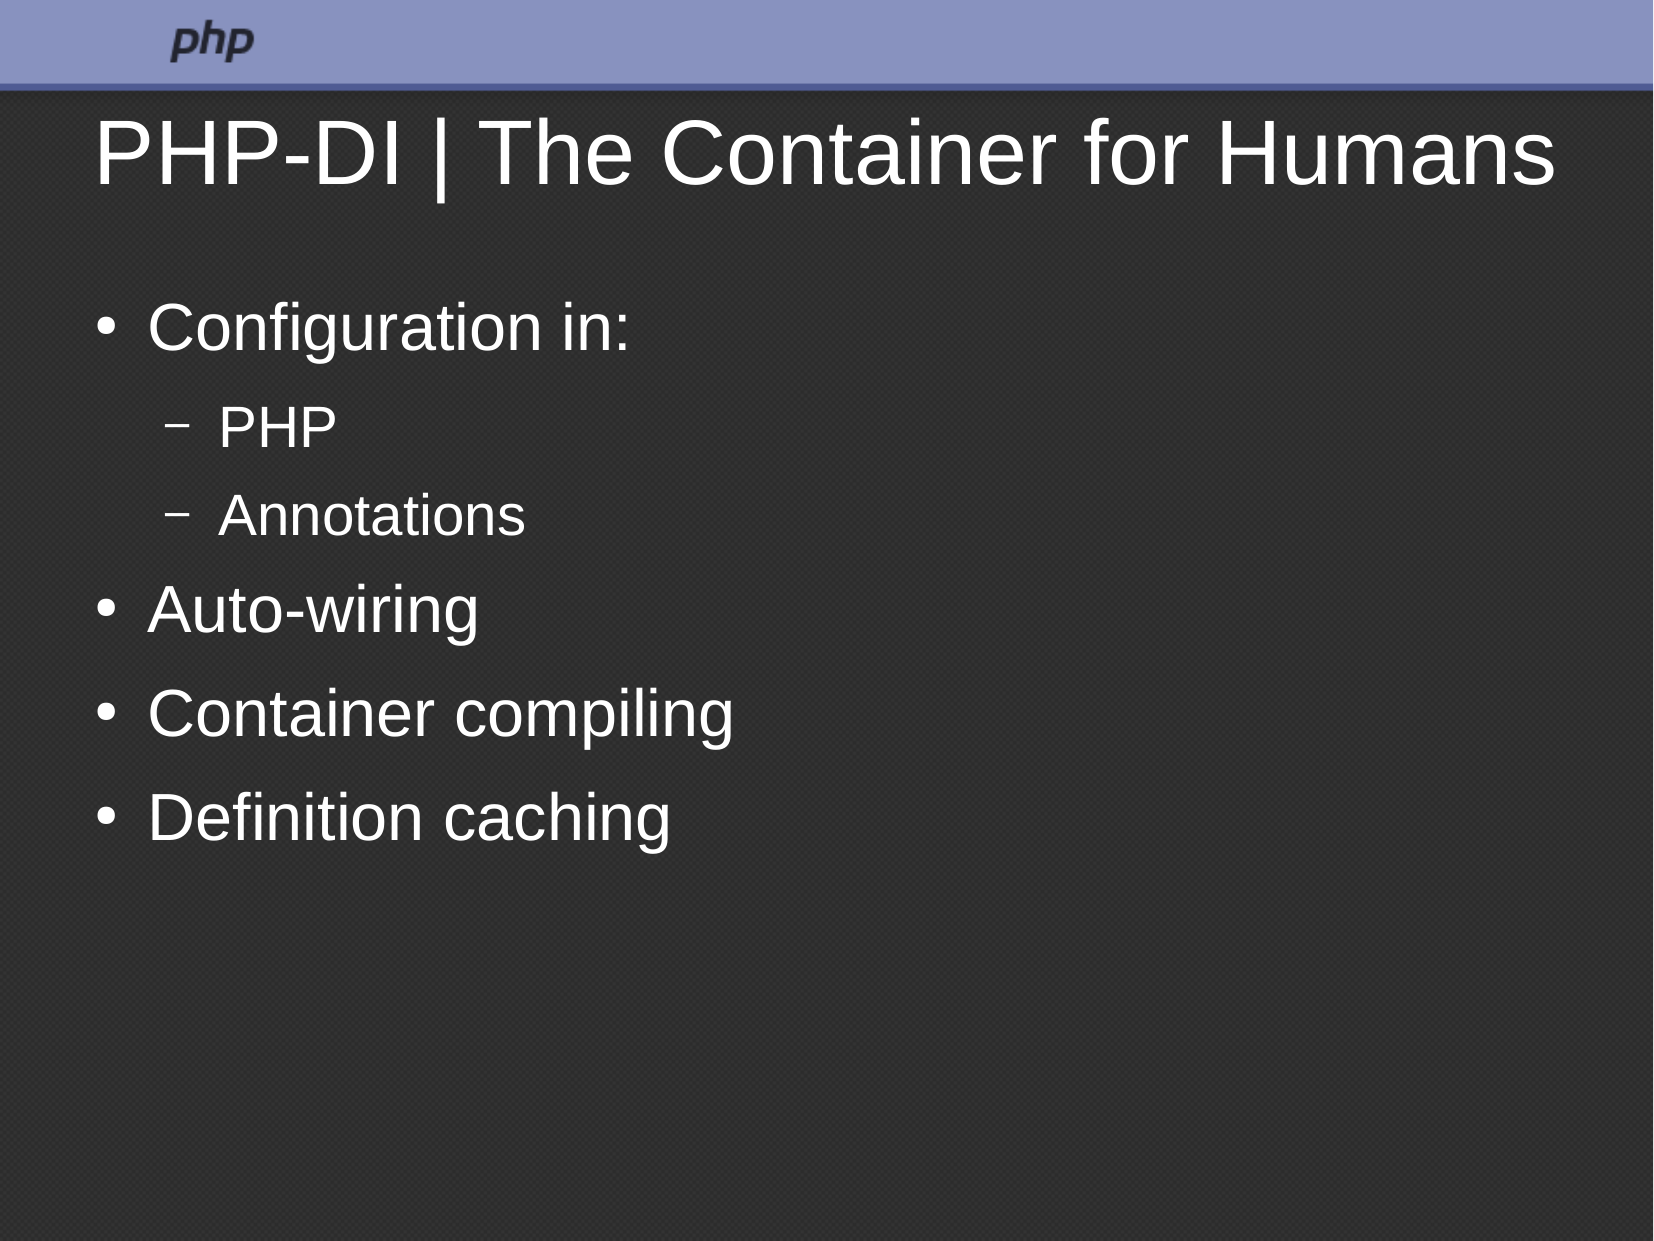

# PHP-DI | The Container for Humans
Configuration in:
PHP
Annotations
Auto-wiring
Container compiling
Definition caching